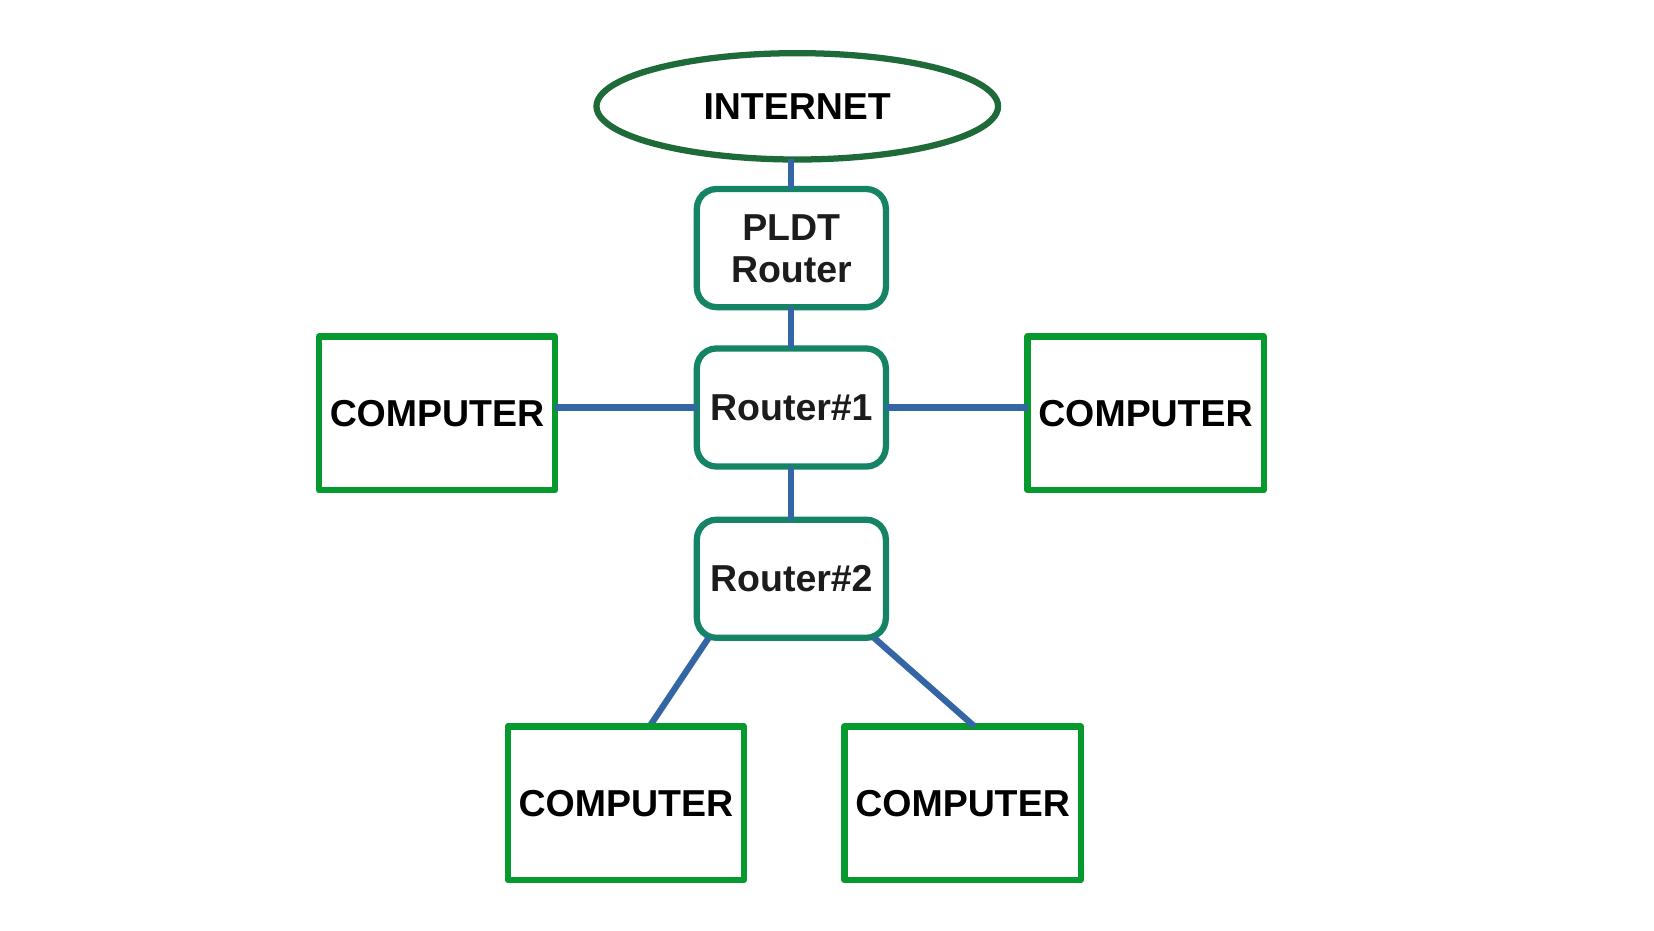

INTERNET
PLDT
Router
COMPUTER
COMPUTER
Router#1
Router#2
COMPUTER
COMPUTER